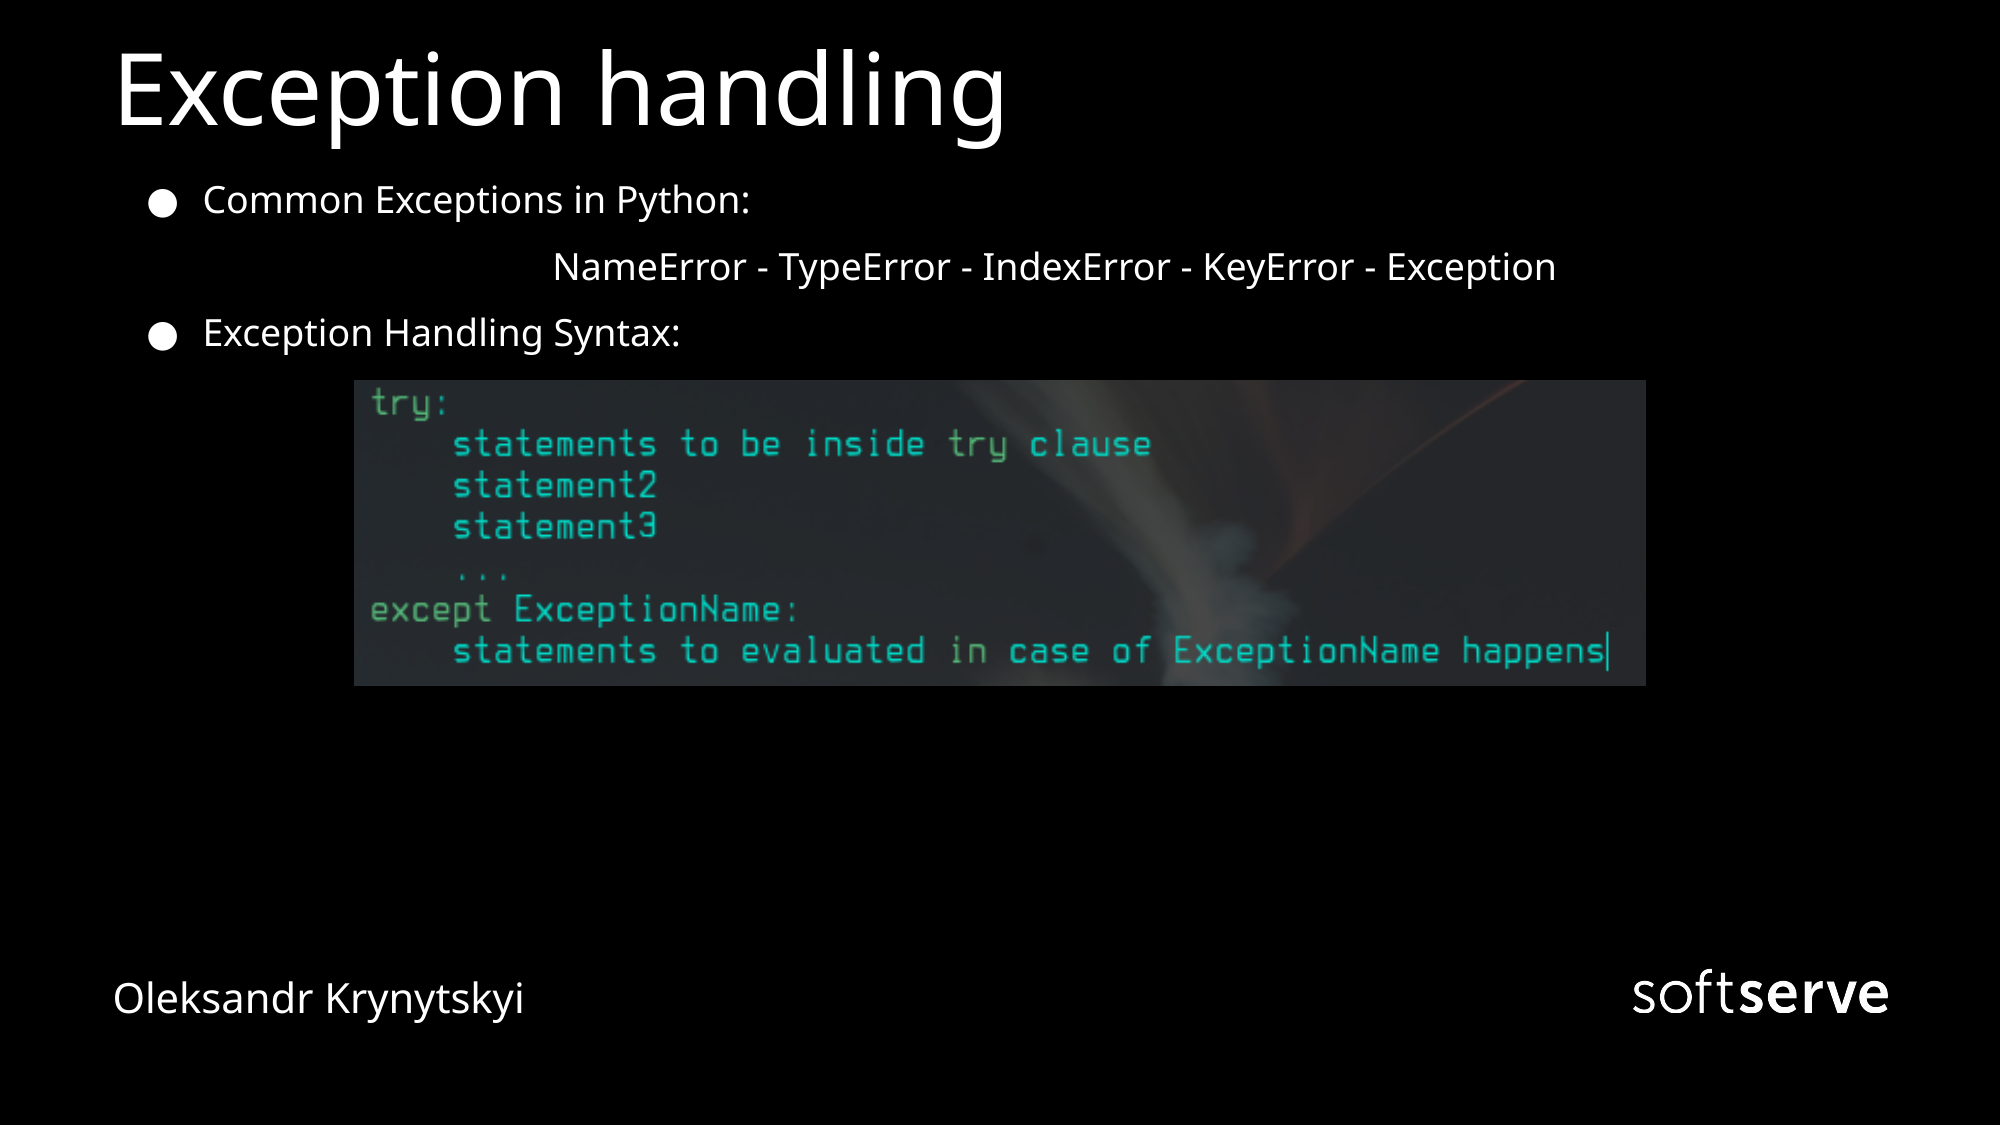

# Exception handling
Common Exceptions in Python:
NameError - TypeError - IndexError - KeyError - Exception
Exception Handling Syntax:
Oleksandr Krynytskyi